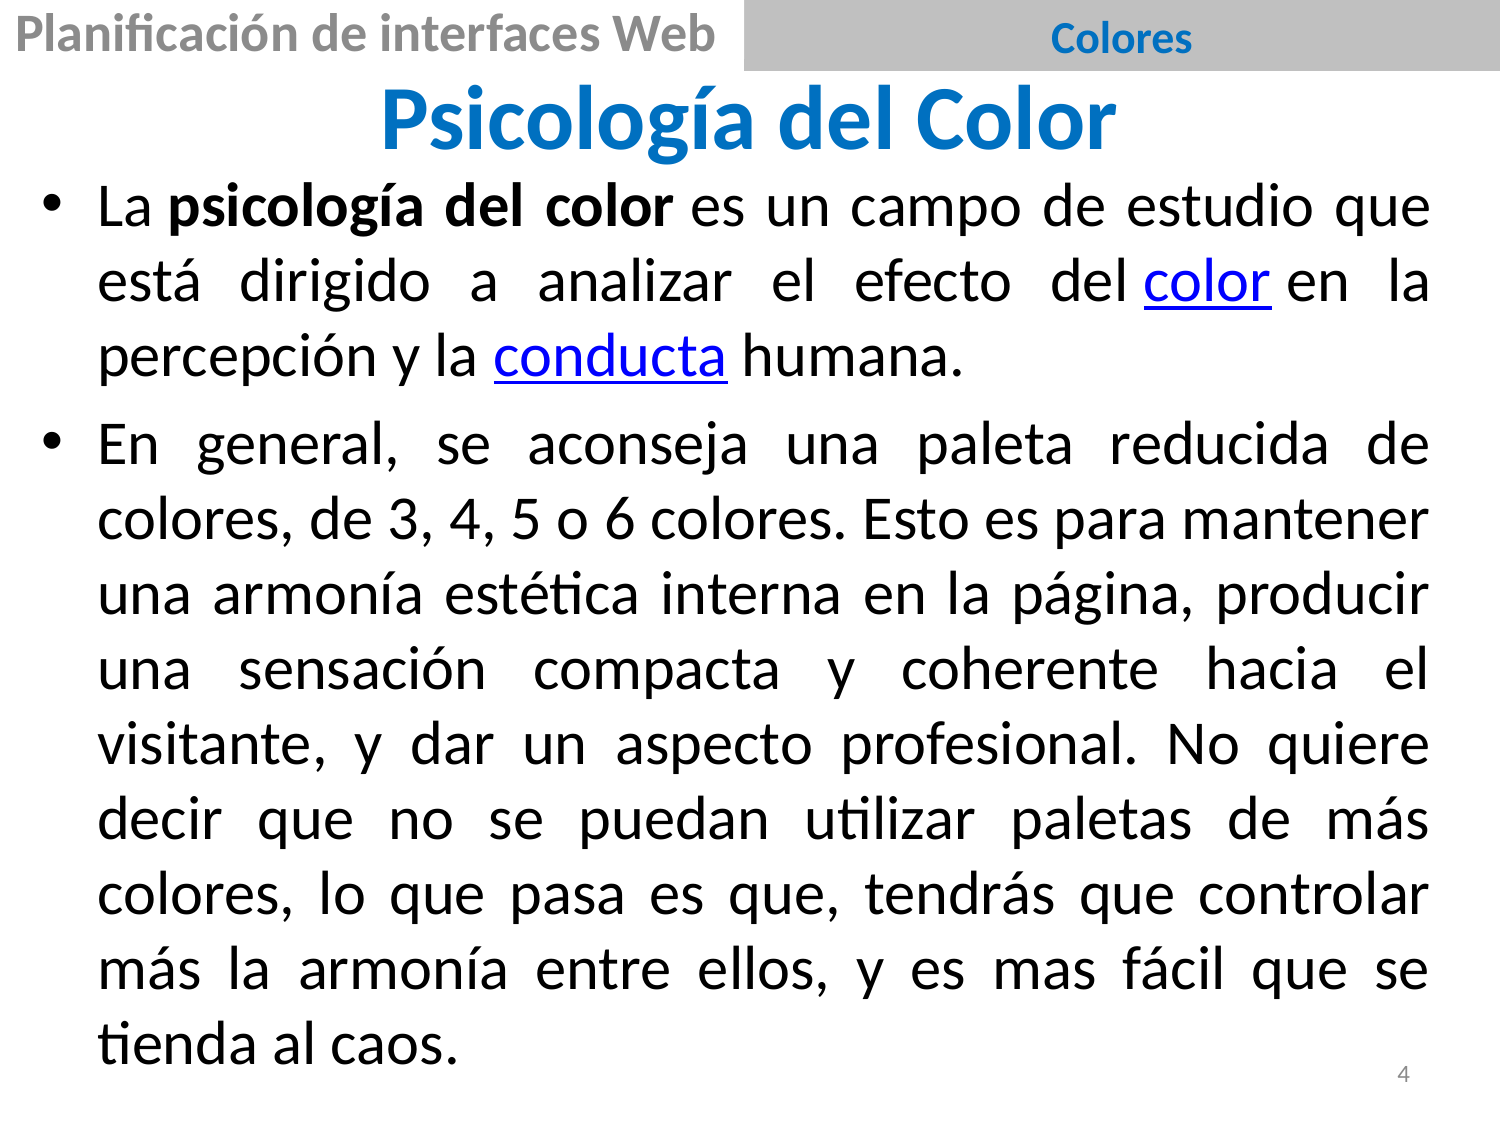

Planificación de interfaces Web
Colores
# Psicología del Color
La psicología del color es un campo de estudio que está dirigido a analizar el efecto del color en la percepción y la conducta humana.
En general, se aconseja una paleta reducida de colores, de 3, 4, 5 o 6 colores. Esto es para mantener una armonía estética interna en la página, producir una sensación compacta y coherente hacia el visitante, y dar un aspecto profesional. No quiere decir que no se puedan utilizar paletas de más colores, lo que pasa es que, tendrás que controlar más la armonía entre ellos, y es mas fácil que se tienda al caos.